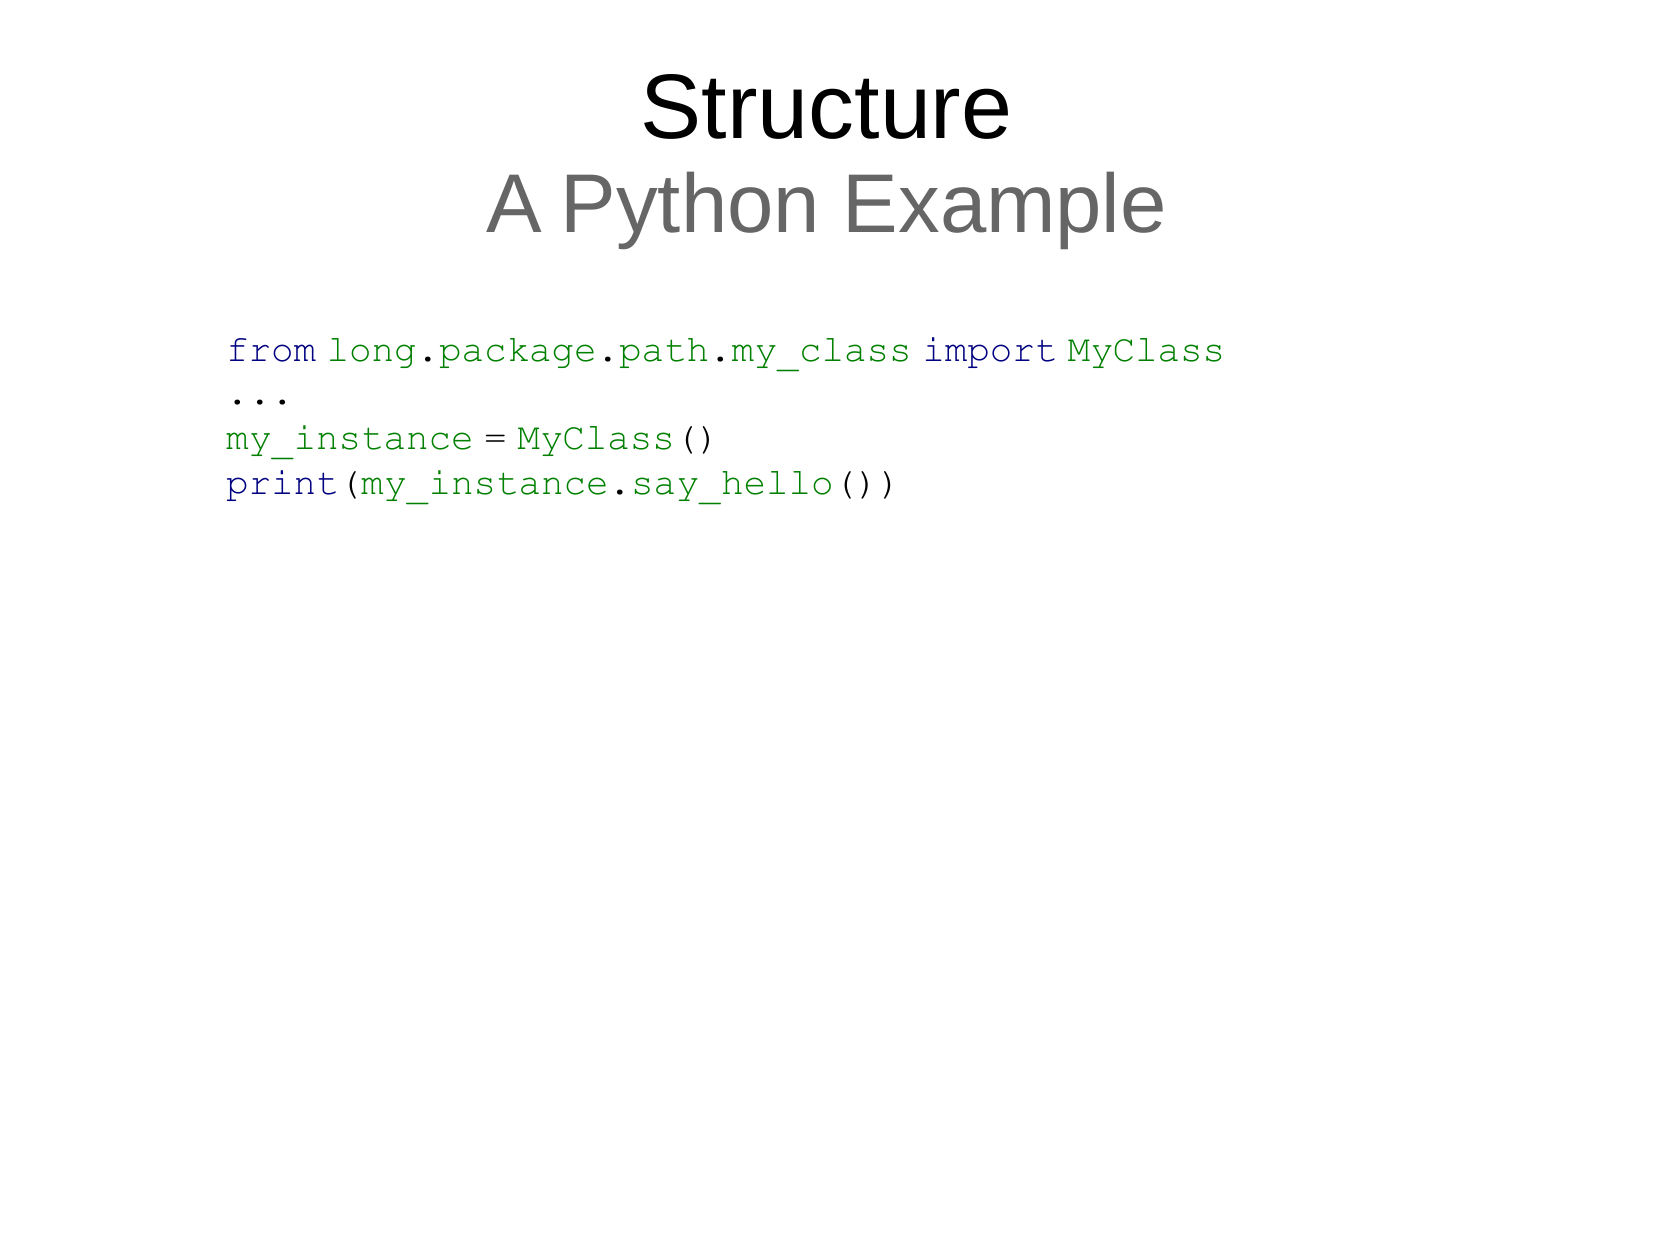

# Structure A Python Example
from long.package.path.my_class import MyClass
...
my_instance = MyClass()
print(my_instance.say_hello())